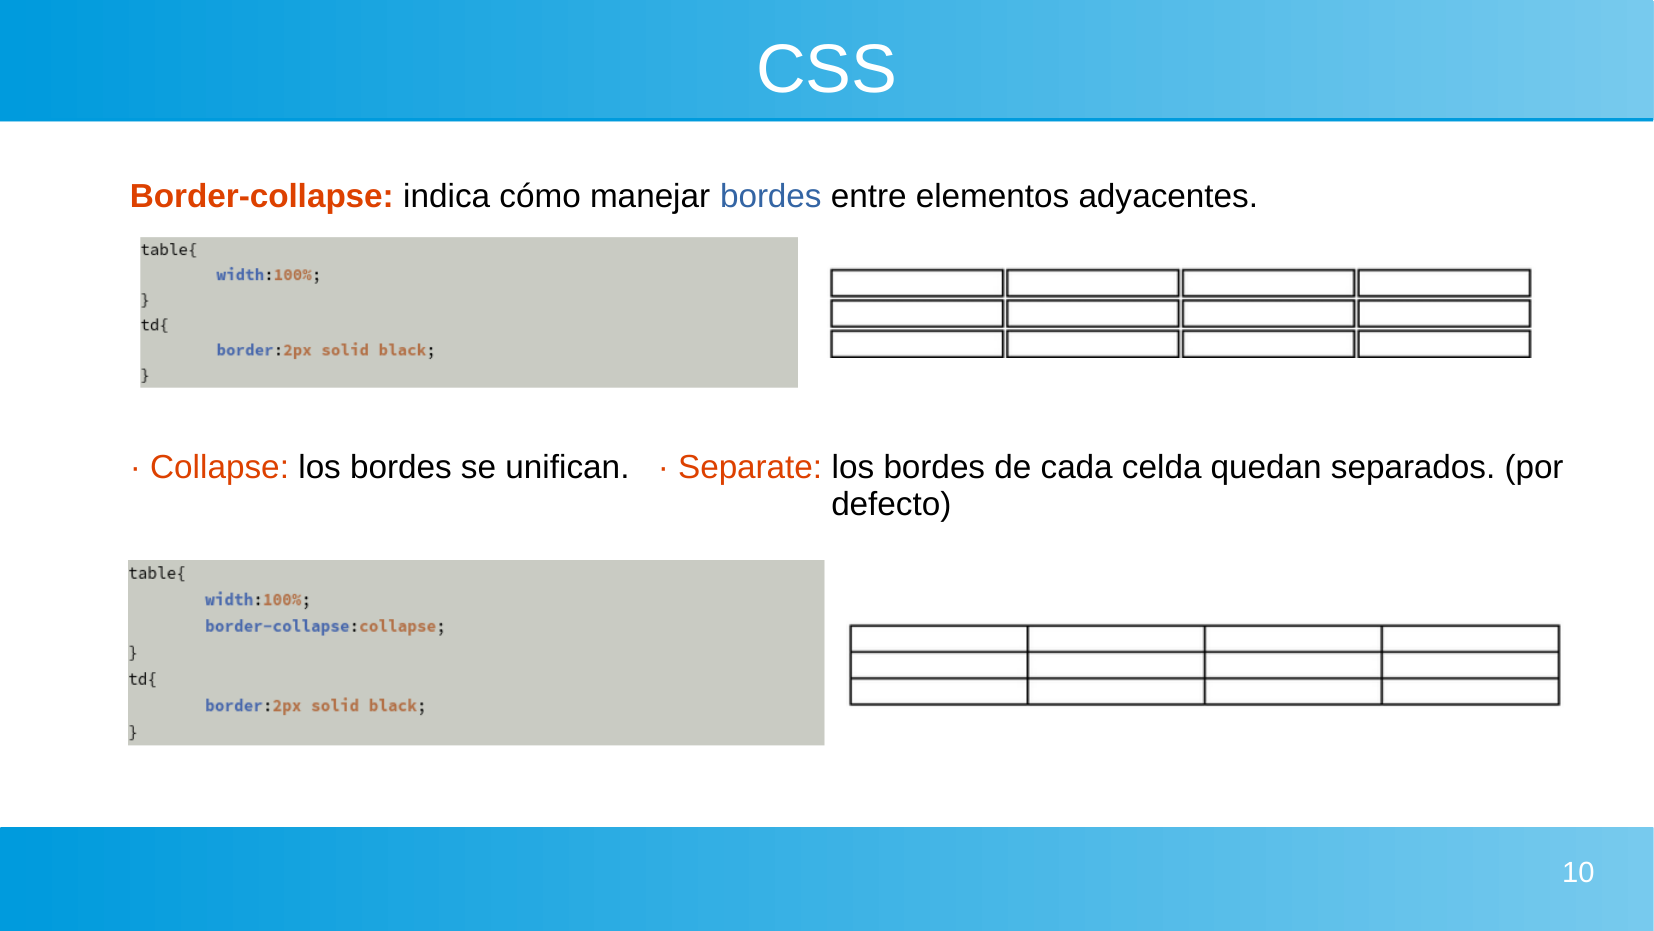

# CSS
Border-collapse: indica cómo manejar bordes entre elementos adyacentes.
· Collapse: los bordes se unifican. · Separate: los bordes de cada celda quedan separados. (por 									 defecto)
10